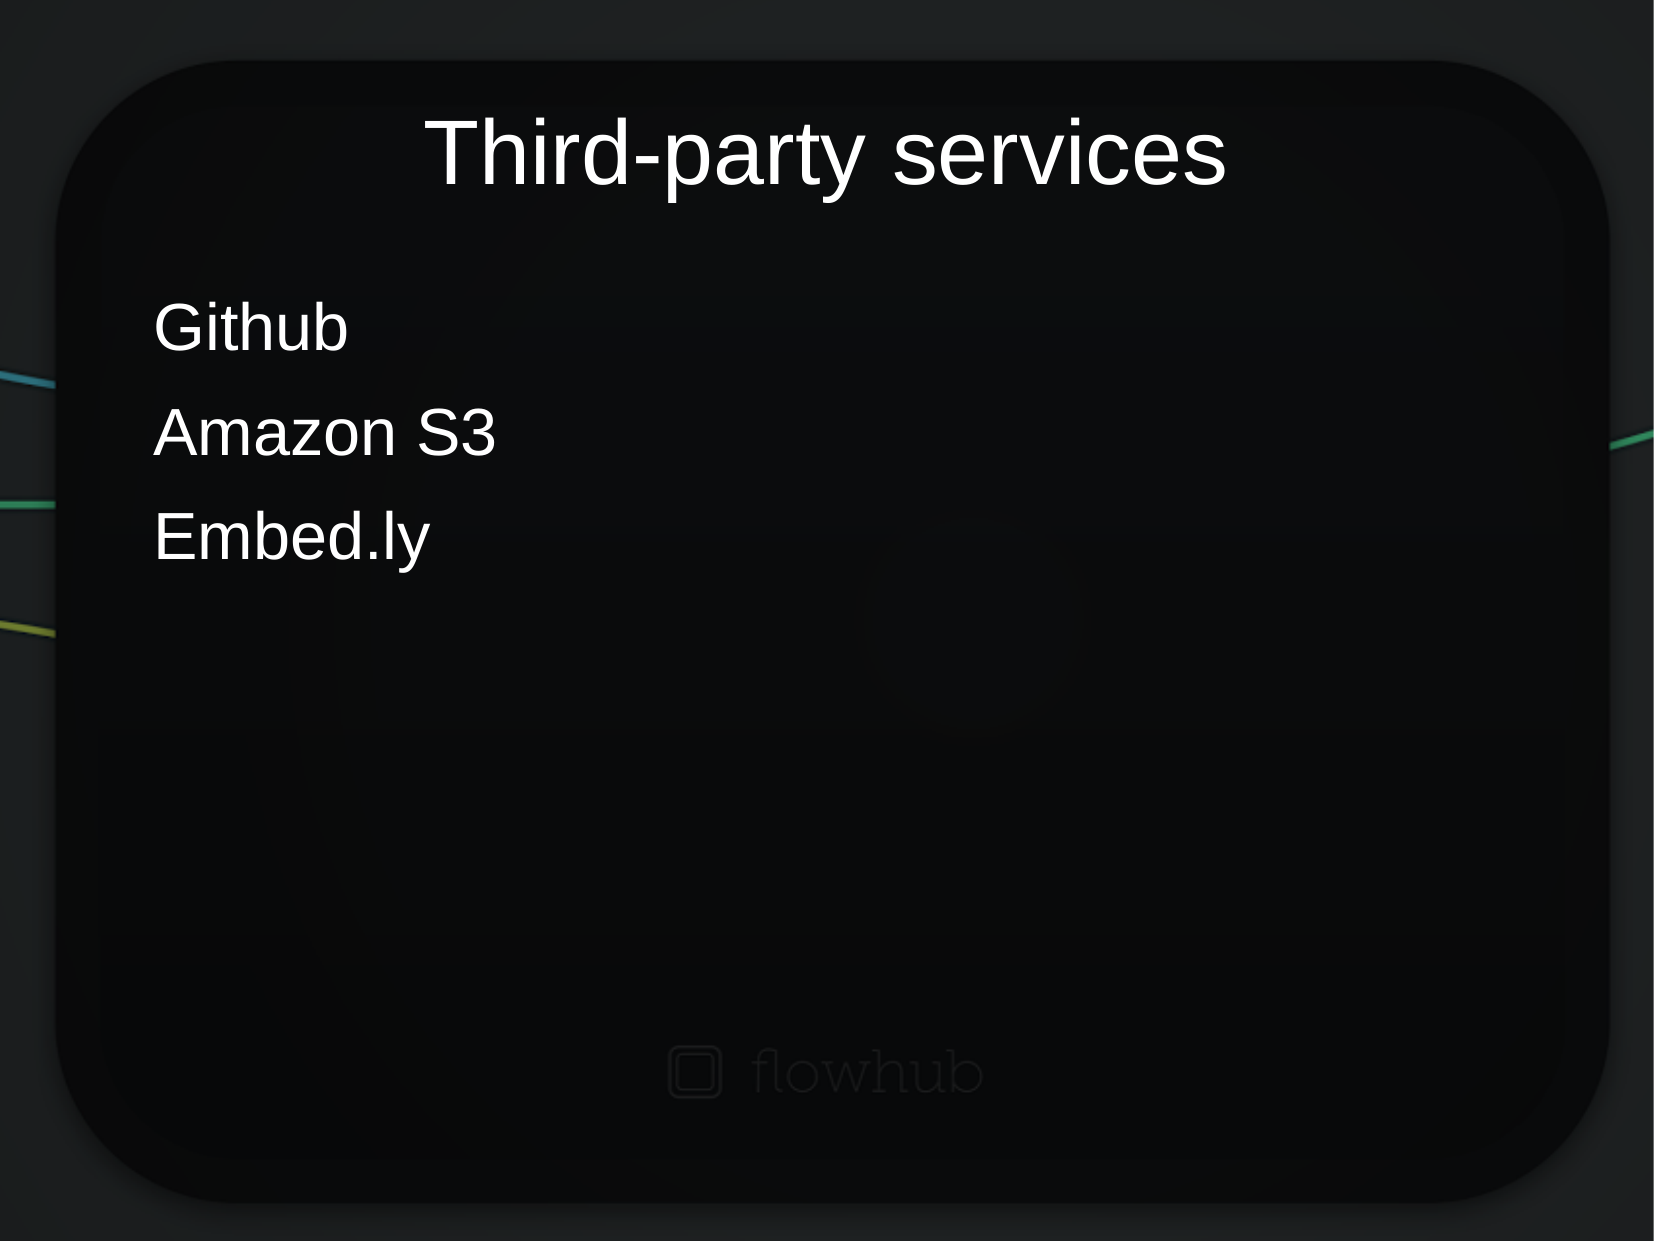

# Third-party services
Github
Amazon S3
Embed.ly